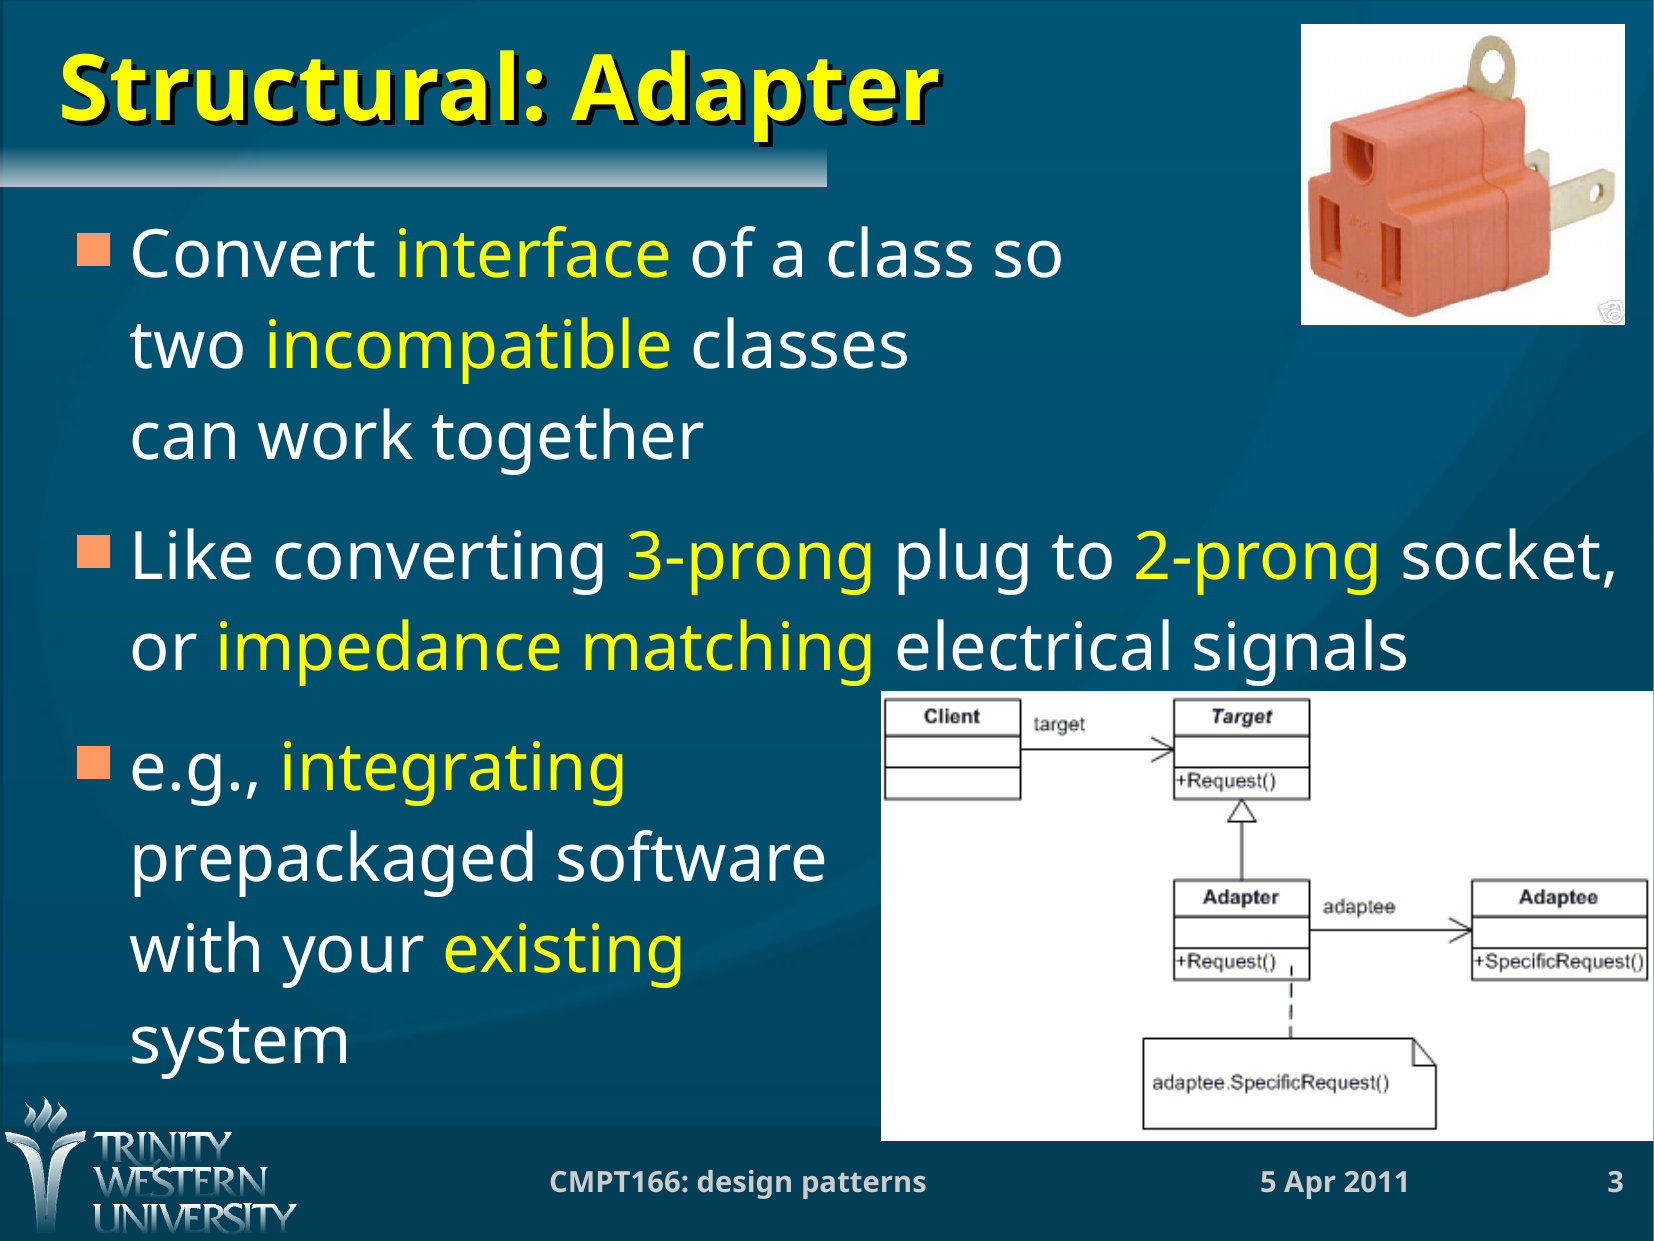

# Structural: Adapter
Convert interface of a class so
two incompatible classes
can work together
Like converting 3-prong plug to 2-prong socket, or impedance matching electrical signals
e.g., integrating
prepackaged software
with your existing
system
CMPT166: design patterns
5 Apr 2011
3